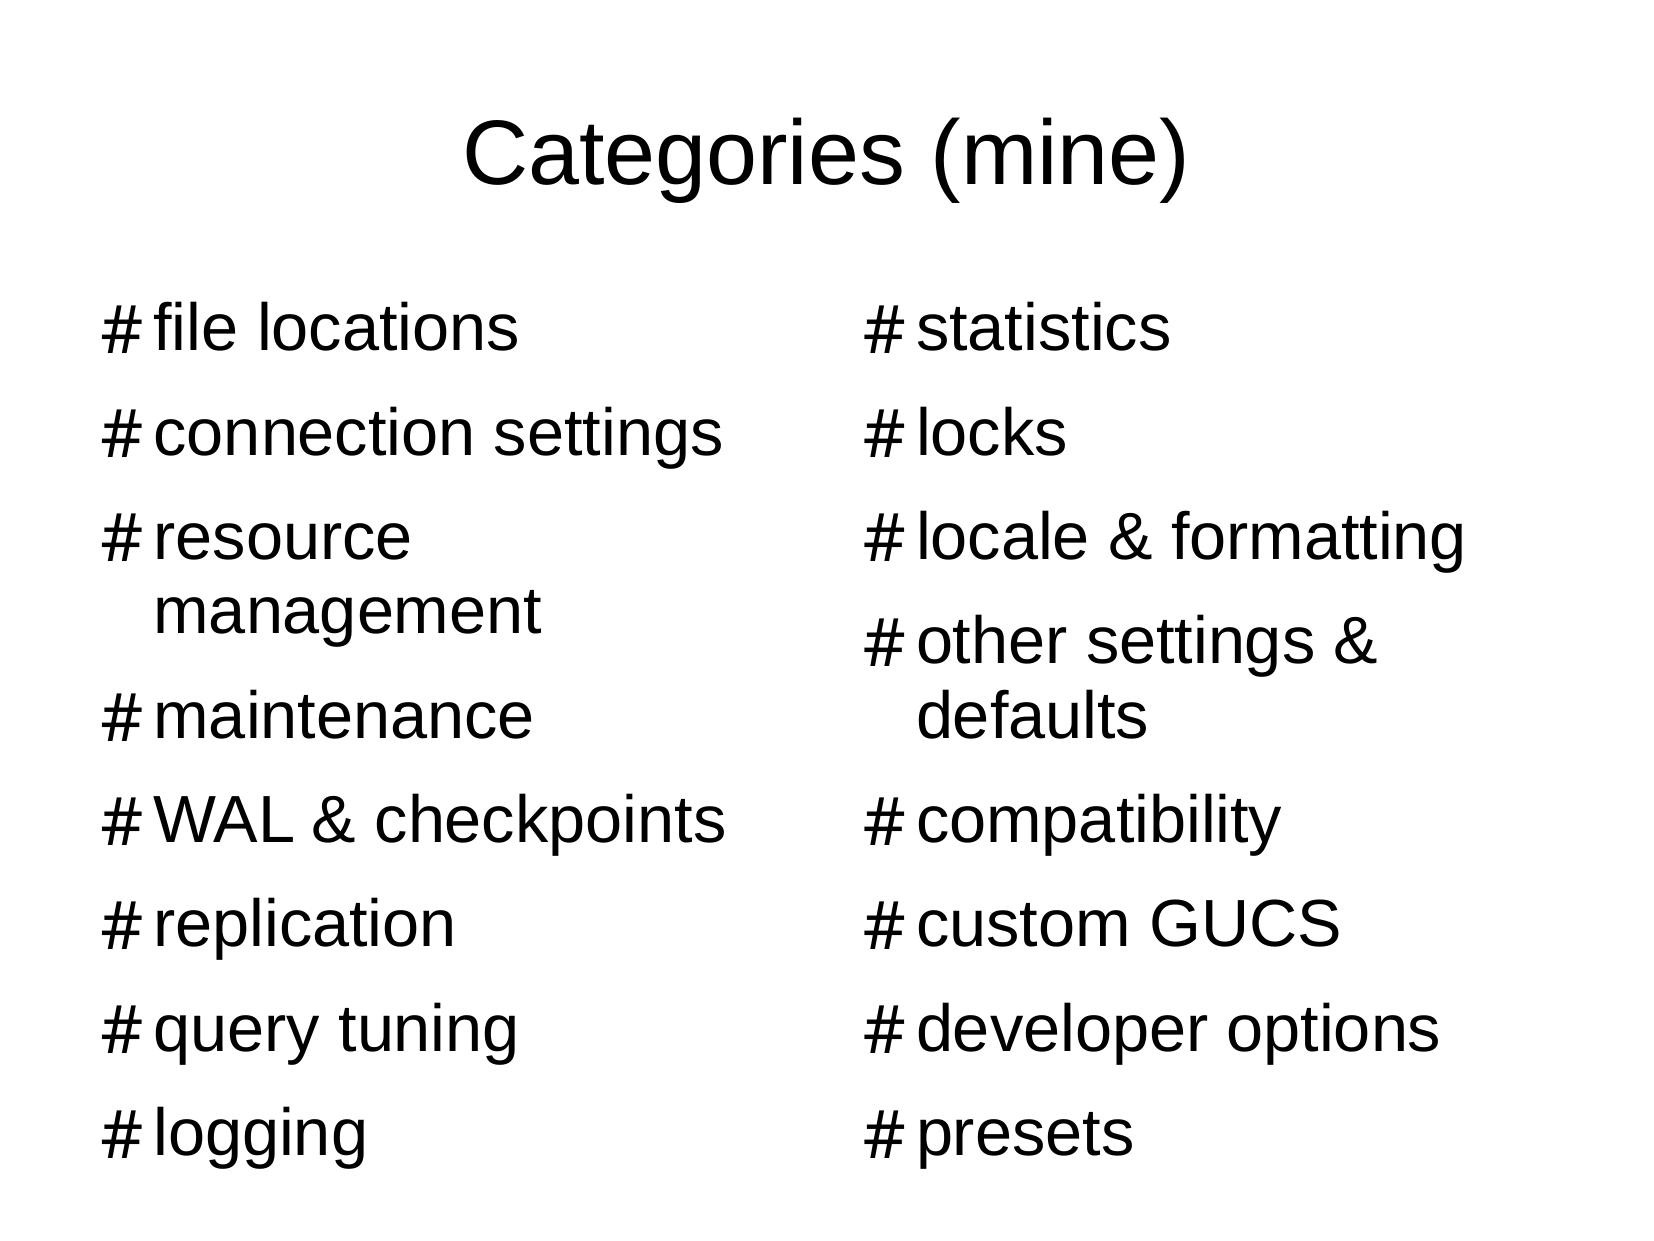

# Categories (mine)
file locations
connection settings
resource management
maintenance
WAL & checkpoints
replication
query tuning
logging
statistics
locks
locale & formatting
other settings & defaults
compatibility
custom GUCS
developer options
presets